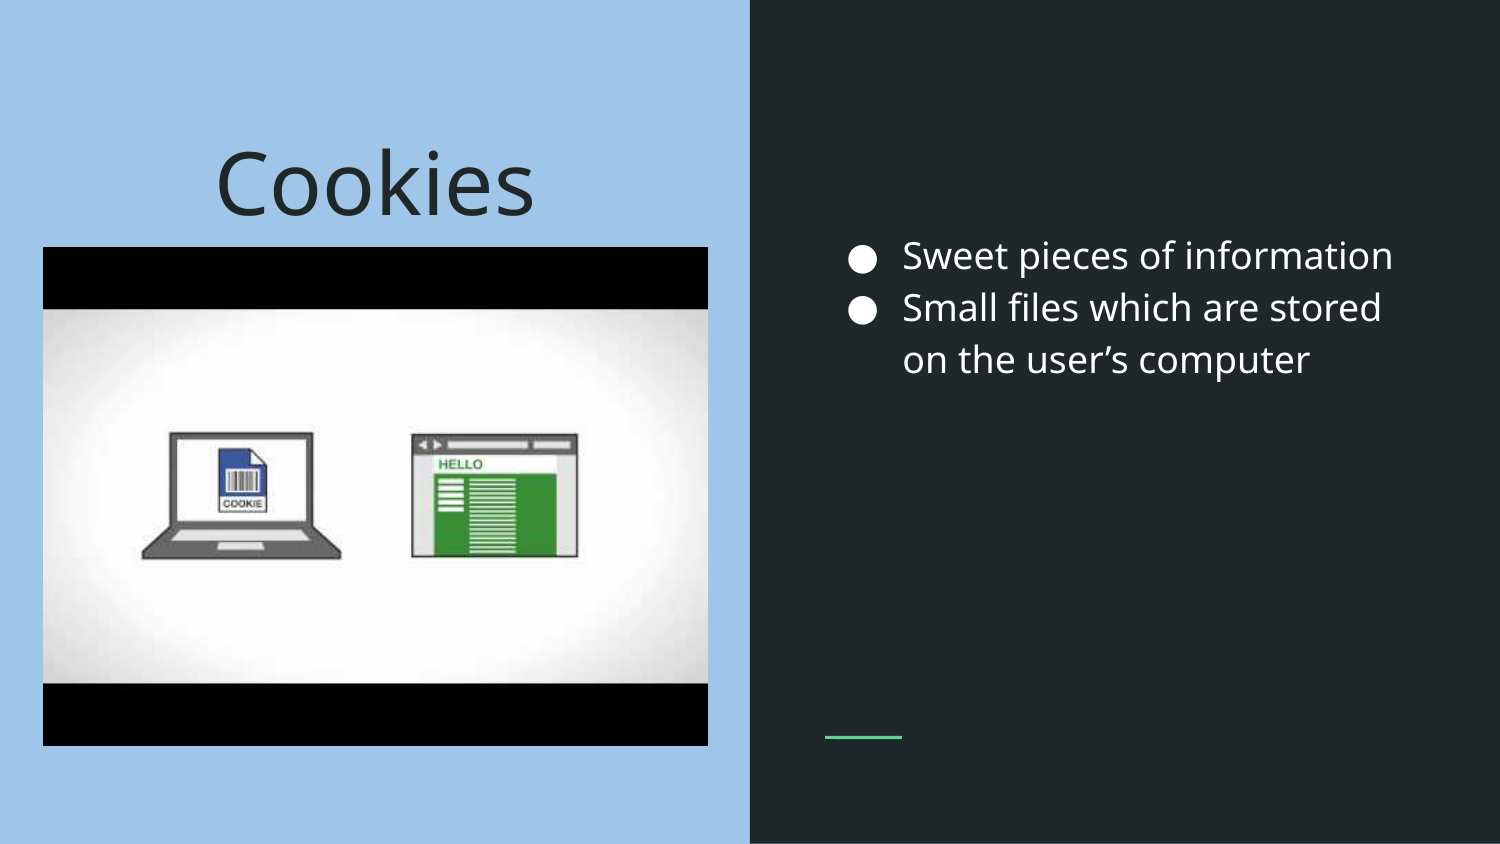

# Cookies
Sweet pieces of information
Small files which are stored on the user’s computer